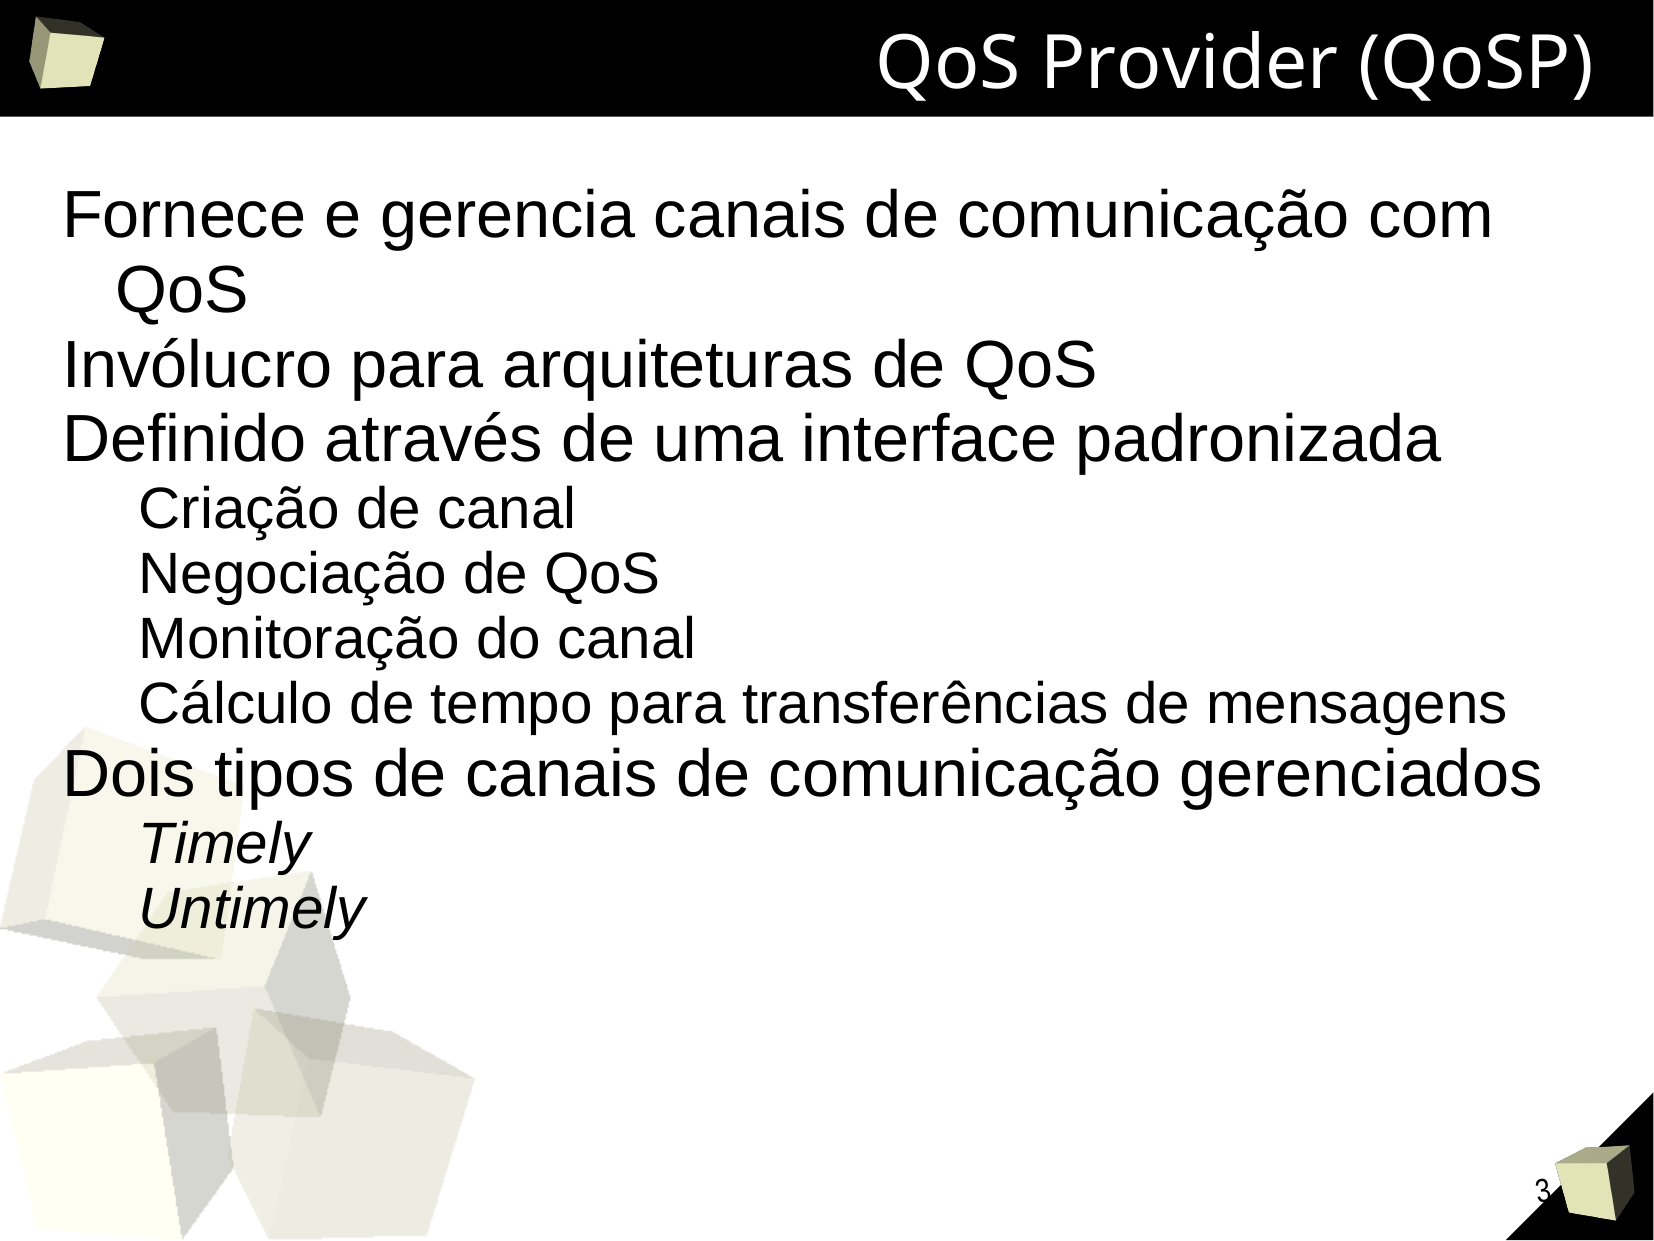

# QoS Provider (QoSP)
Fornece e gerencia canais de comunicação com QoS
Invólucro para arquiteturas de QoS
Definido através de uma interface padronizada
Criação de canal
Negociação de QoS
Monitoração do canal
Cálculo de tempo para transferências de mensagens
Dois tipos de canais de comunicação gerenciados
Timely
Untimely